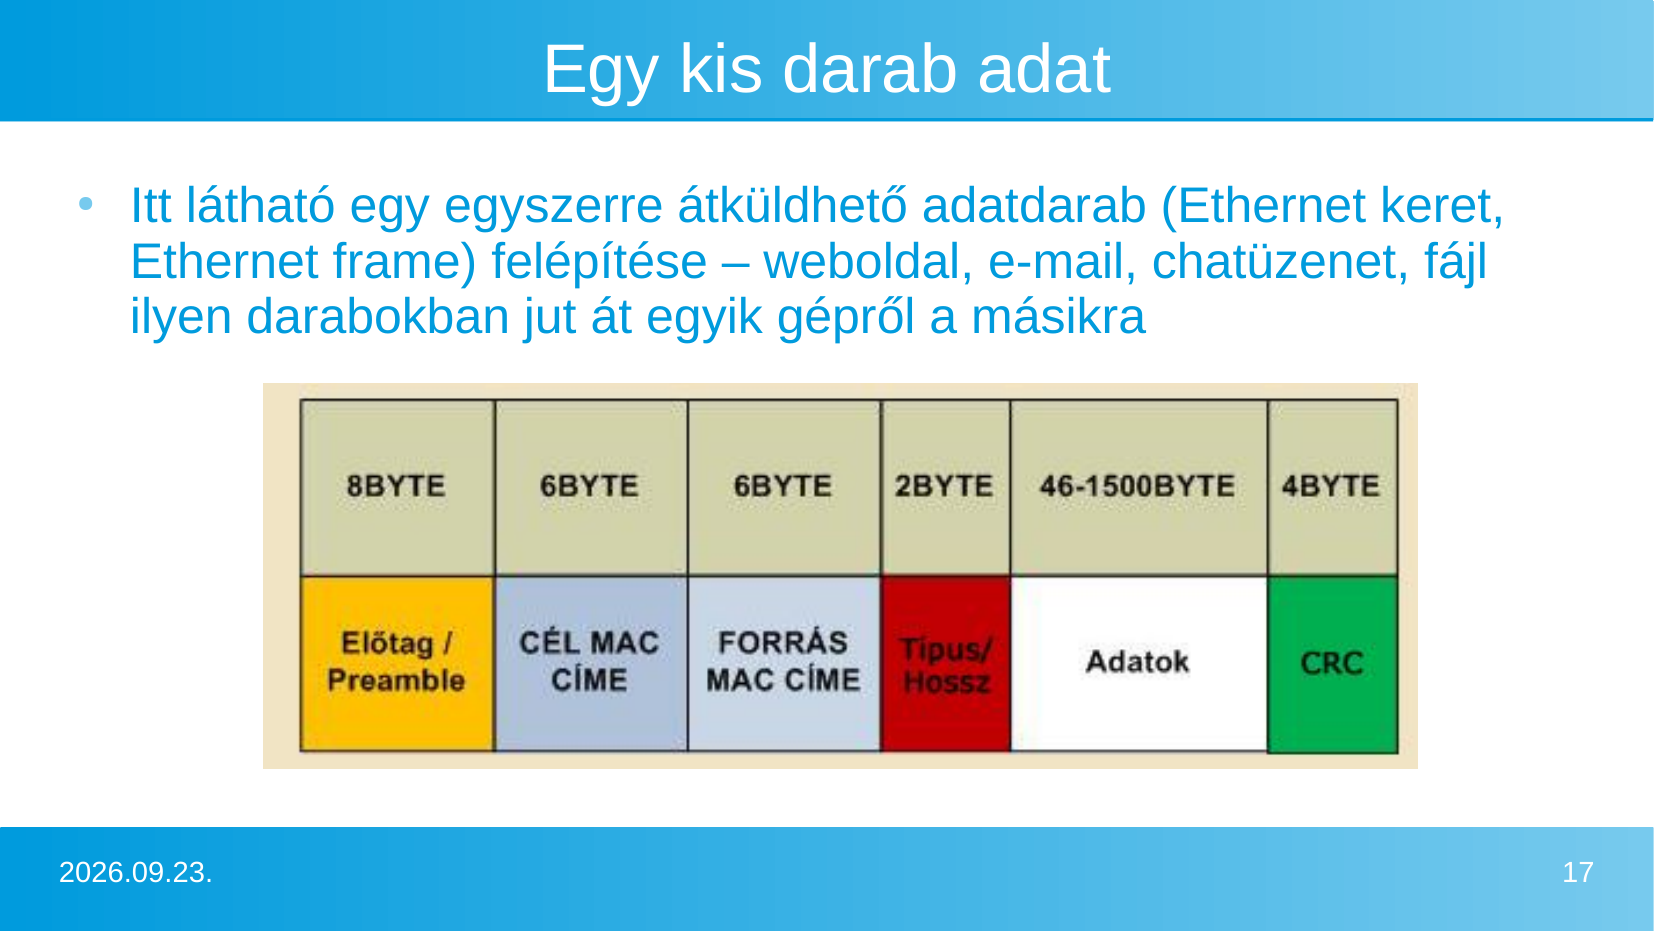

# Egy kis darab adat
Itt látható egy egyszerre átküldhető adatdarab (Ethernet keret, Ethernet frame) felépítése – weboldal, e-mail, chatüzenet, fájl ilyen darabokban jut át egyik gépről a másikra
17